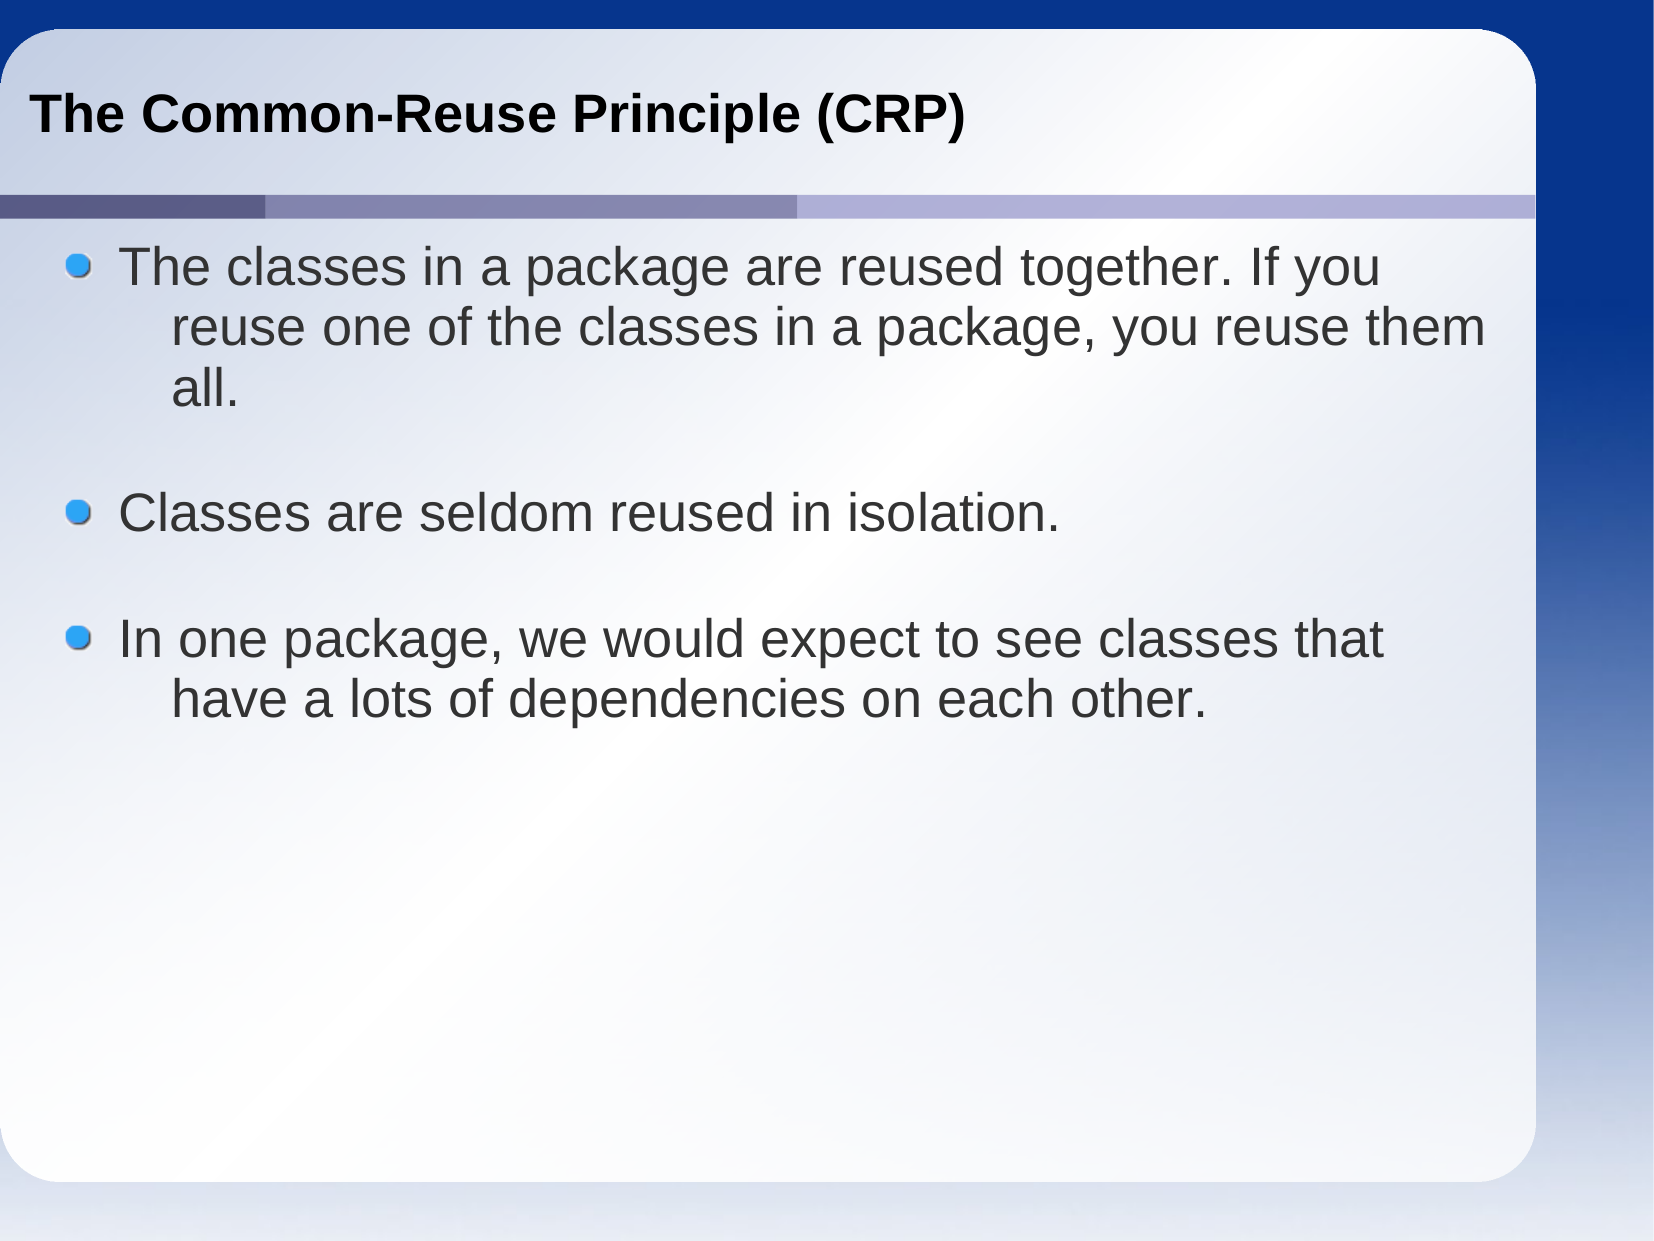

# The Common-Reuse Principle (CRP)
The classes in a package are reused together. If you reuse one of the classes in a package, you reuse them all.
Classes are seldom reused in isolation.
In one package, we would expect to see classes that have a lots of dependencies on each other.